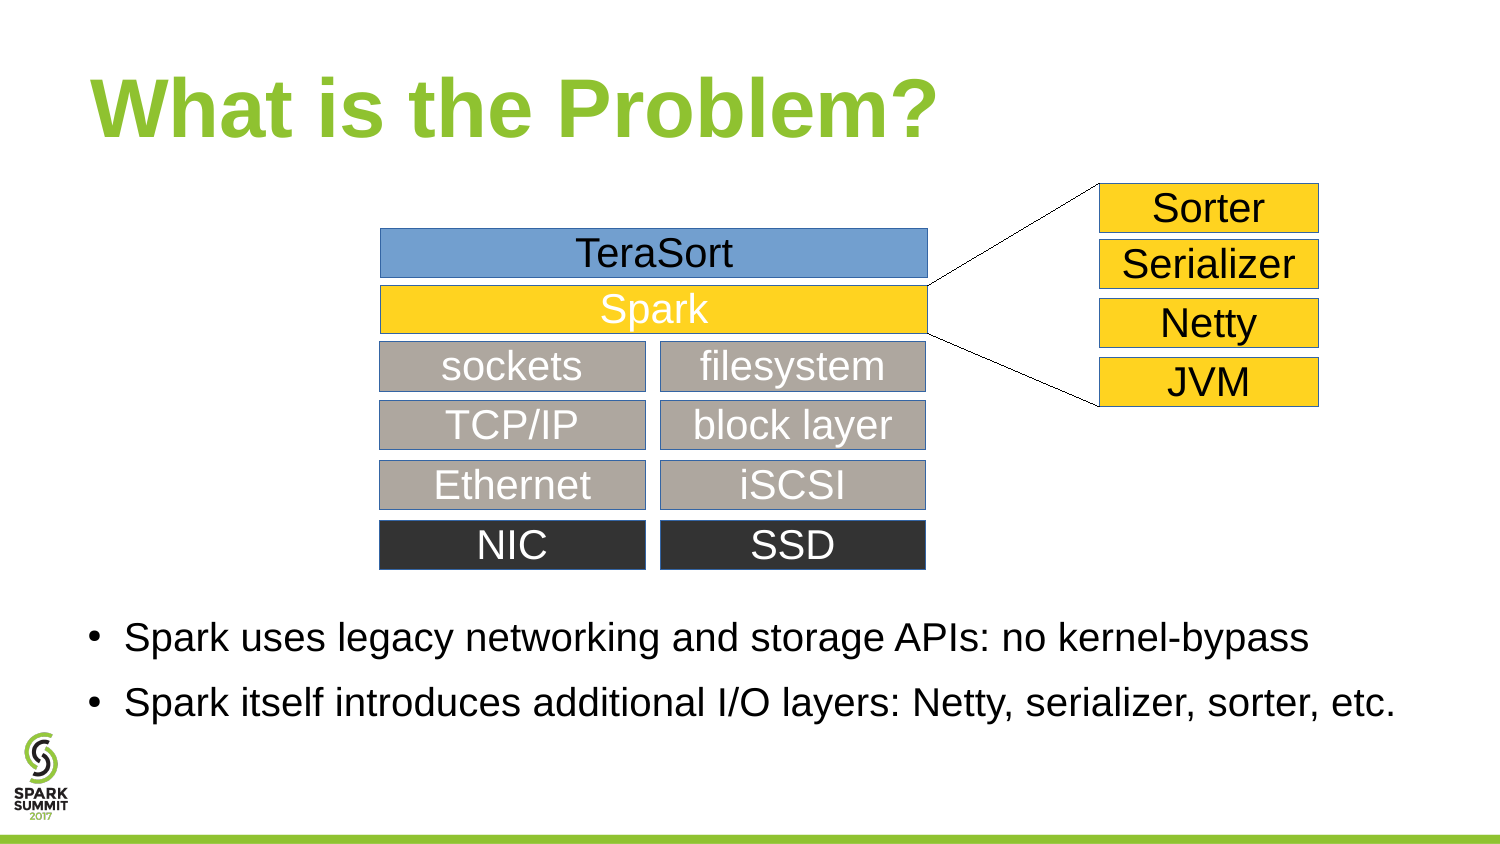

# What is the Problem?
Sorter
TeraSort
Serializer
Spark
Netty
sockets
filesystem
JVM
TCP/IP
block layer
Ethernet
iSCSI
NIC
SSD
Spark uses legacy networking and storage APIs: no kernel-bypass
Spark itself introduces additional I/O layers: Netty, serializer, sorter, etc.